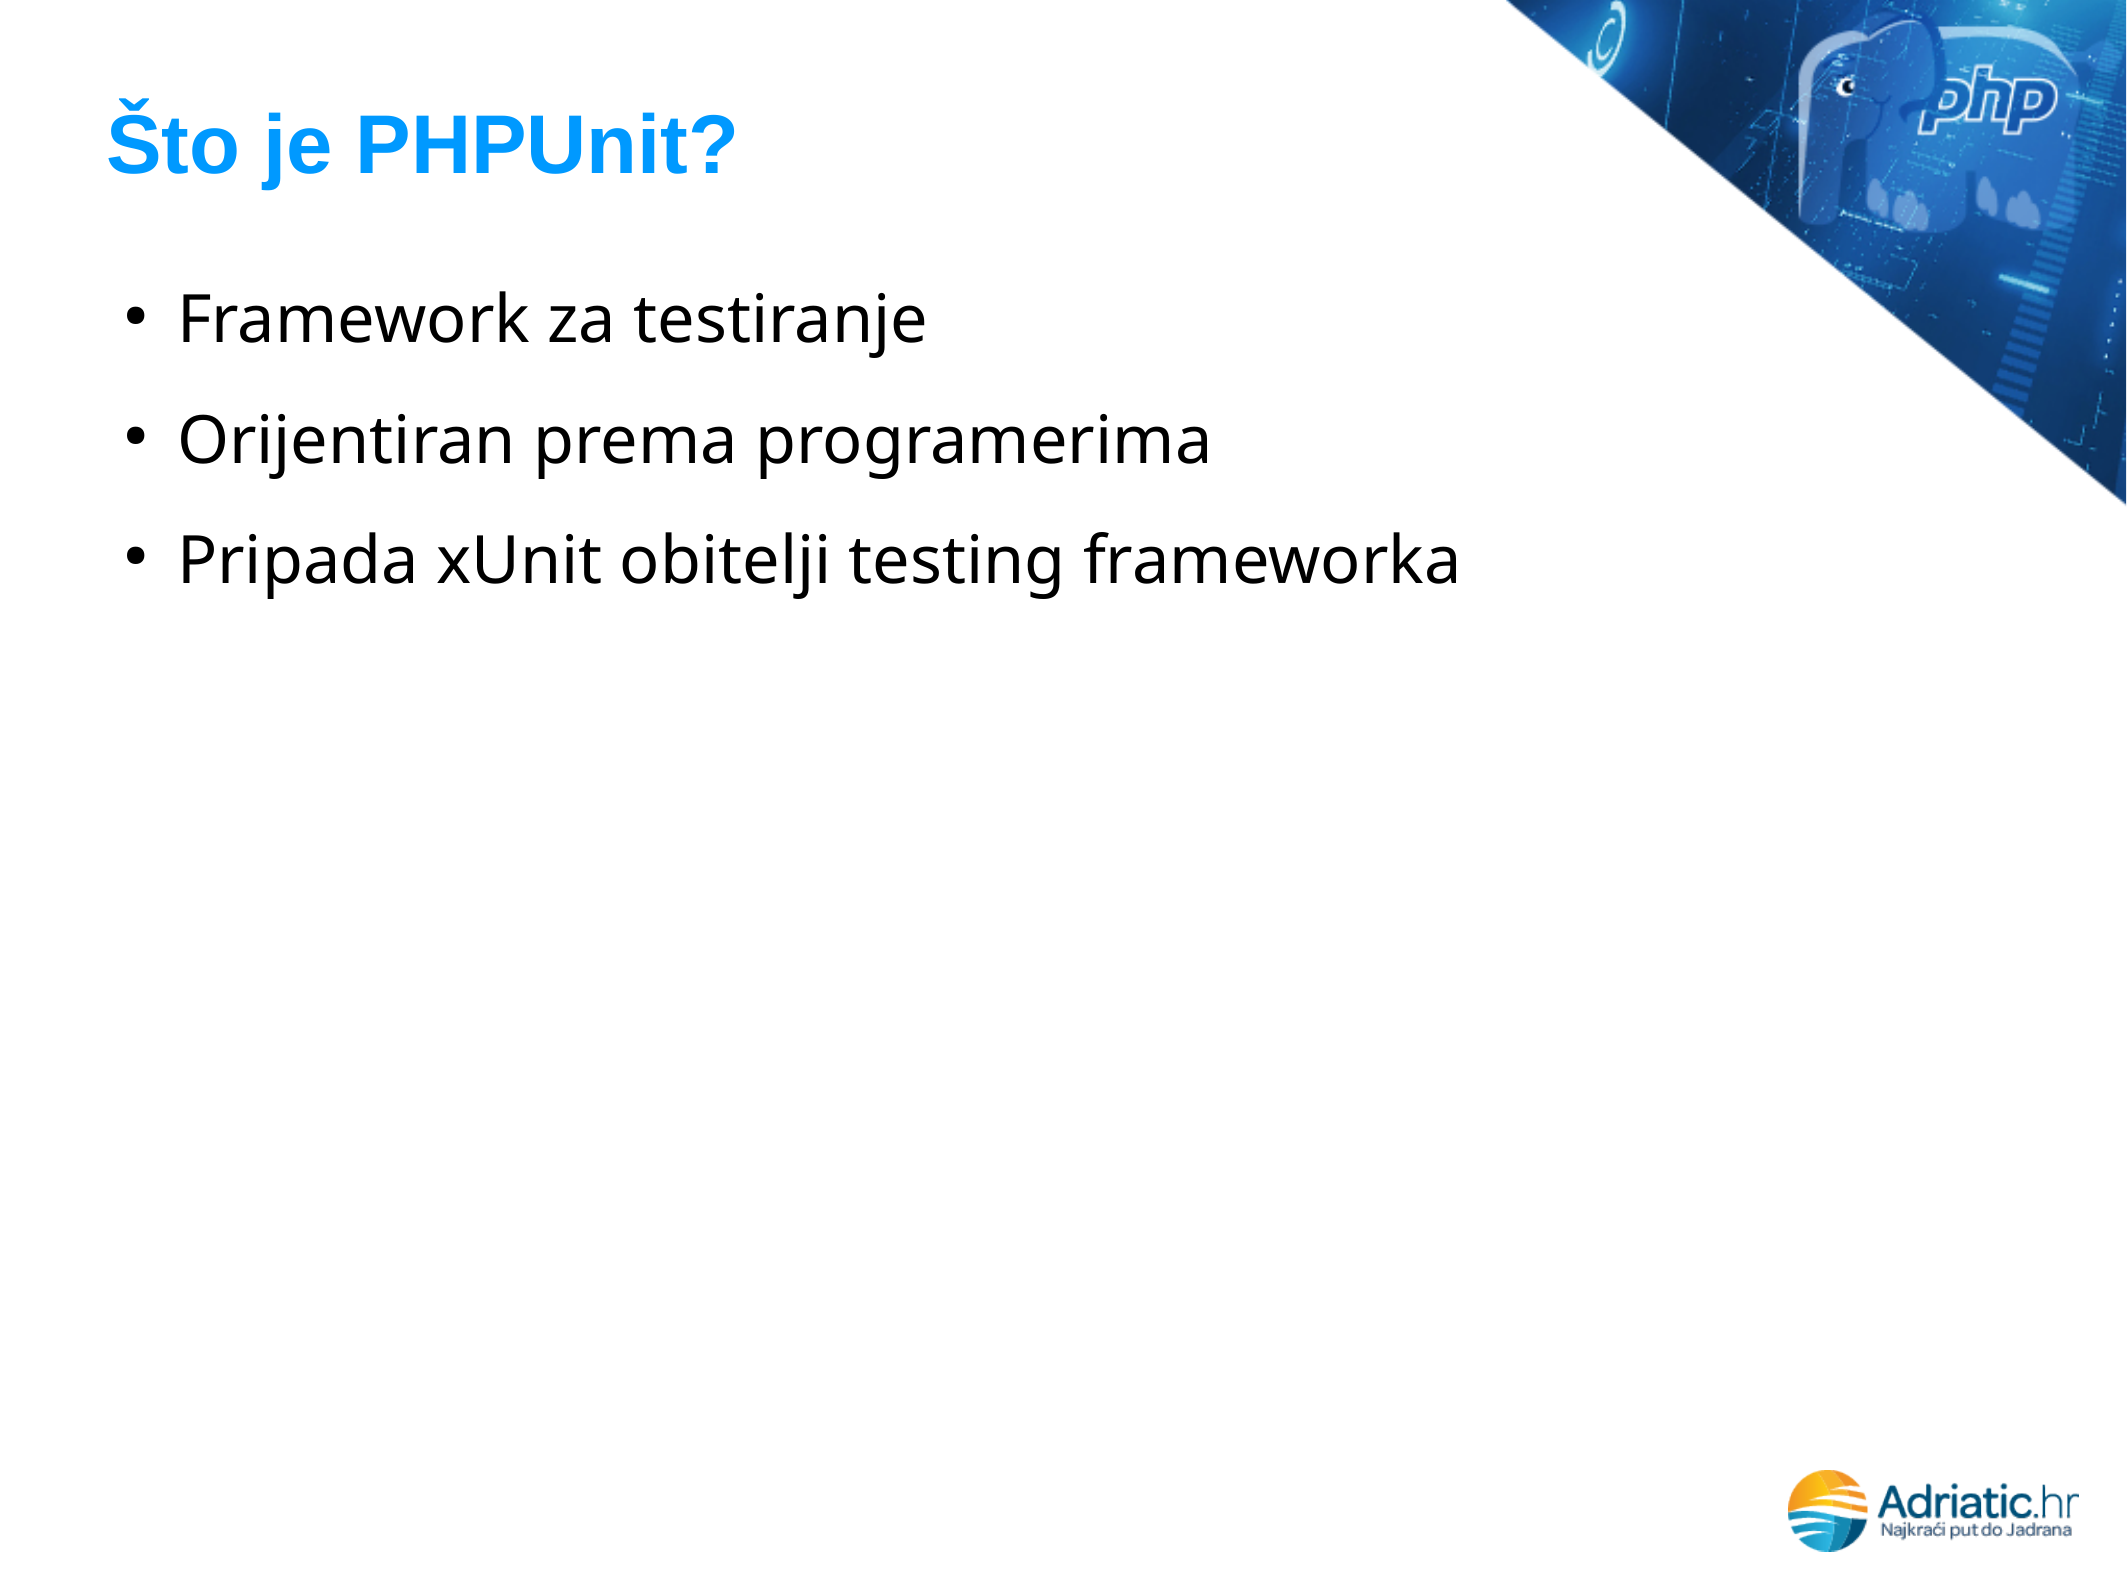

# Što je PHPUnit?
Framework za testiranje
Orijentiran prema programerima
Pripada xUnit obitelji testing frameworka